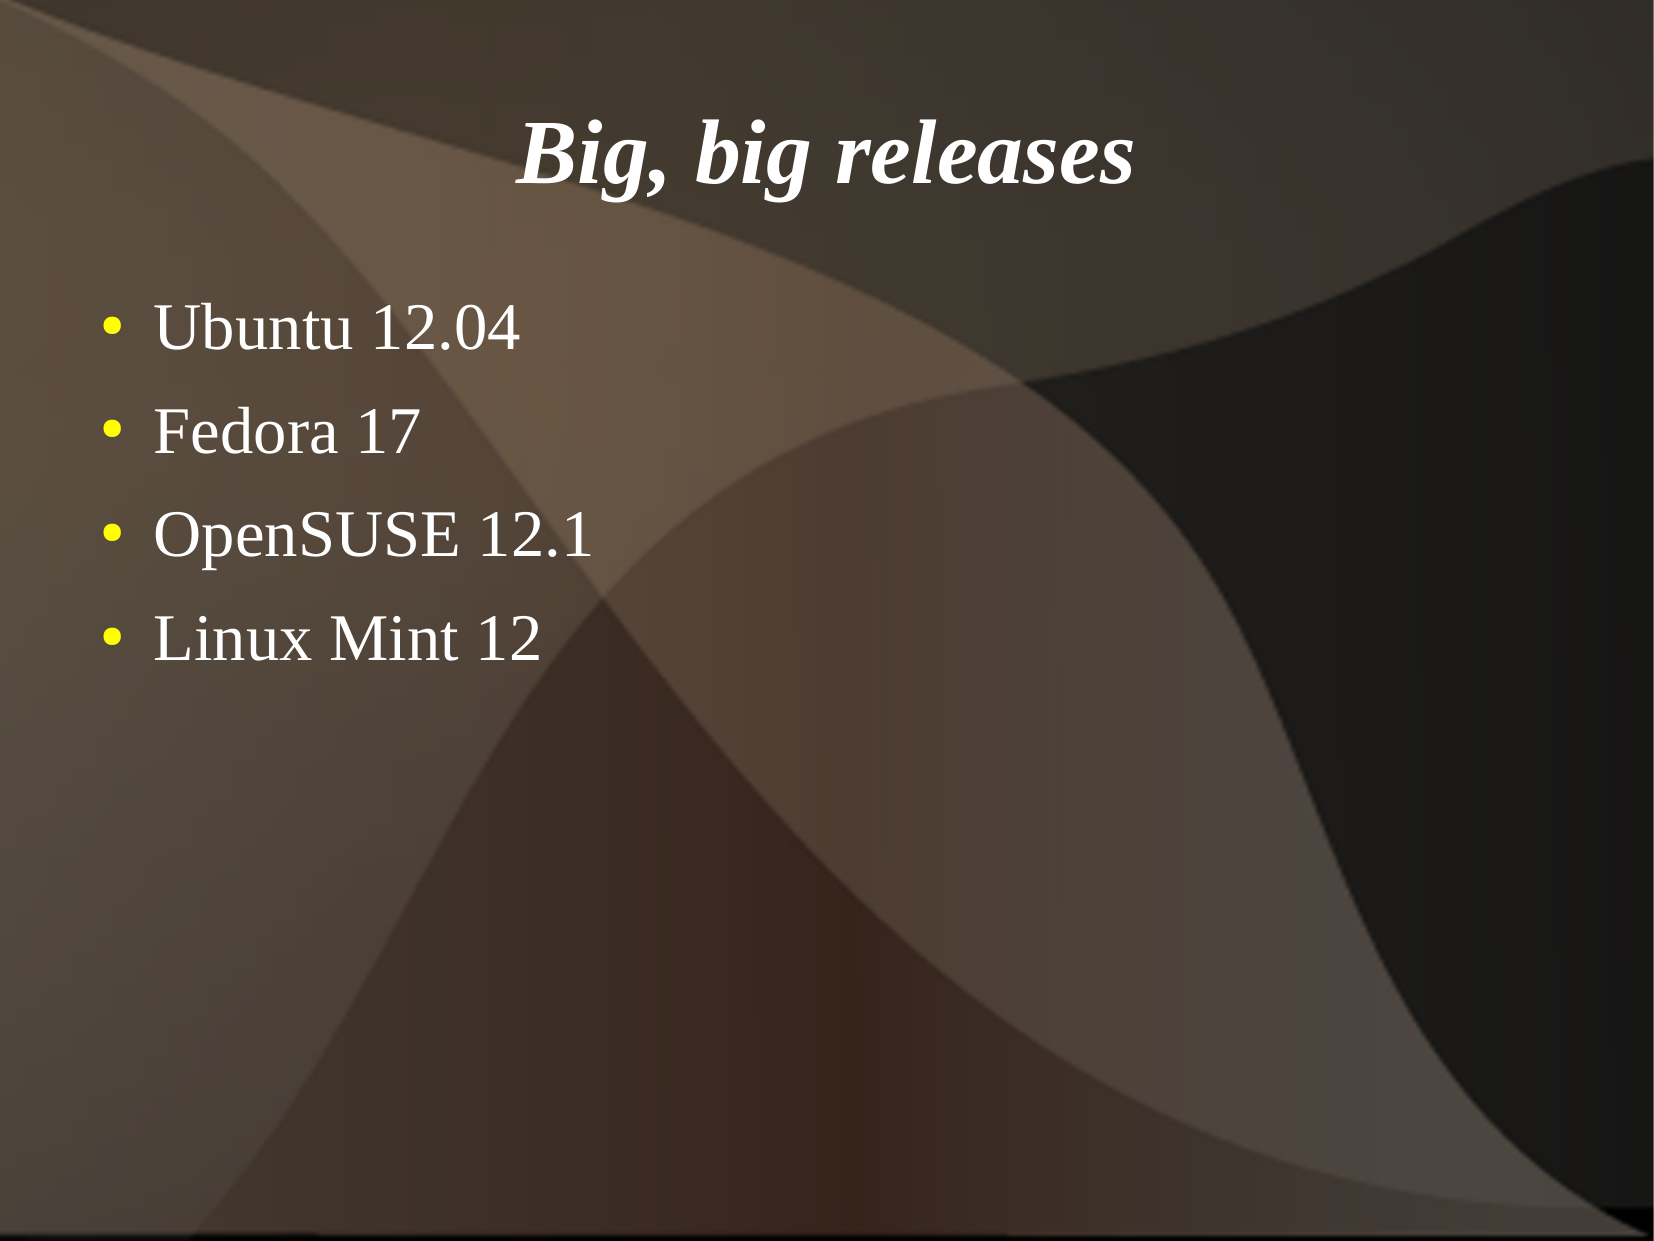

# Big, big releases
Ubuntu 12.04
Fedora 17
OpenSUSE 12.1
Linux Mint 12